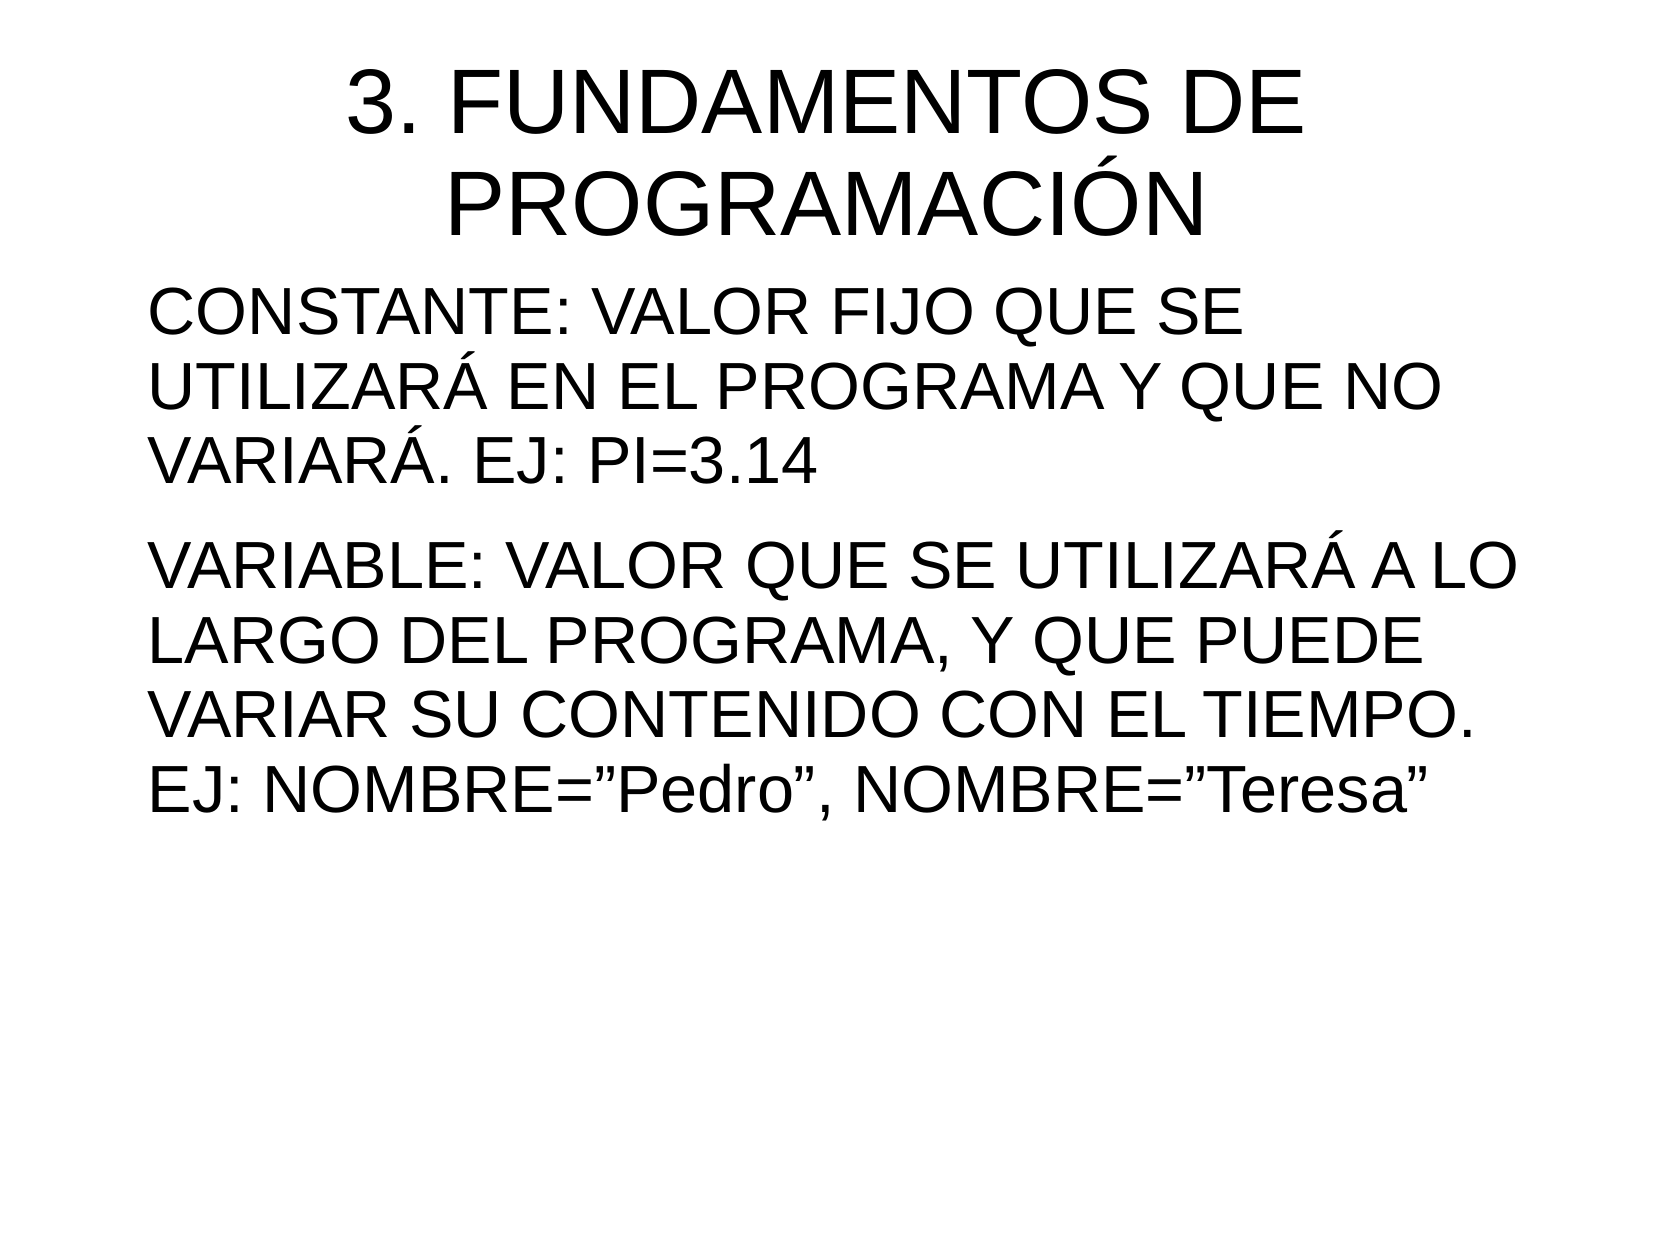

# 3. FUNDAMENTOS DE PROGRAMACIÓN
CONSTANTE: VALOR FIJO QUE SE UTILIZARÁ EN EL PROGRAMA Y QUE NO VARIARÁ. EJ: PI=3.14
VARIABLE: VALOR QUE SE UTILIZARÁ A LO LARGO DEL PROGRAMA, Y QUE PUEDE VARIAR SU CONTENIDO CON EL TIEMPO. EJ: NOMBRE=”Pedro”, NOMBRE=”Teresa”